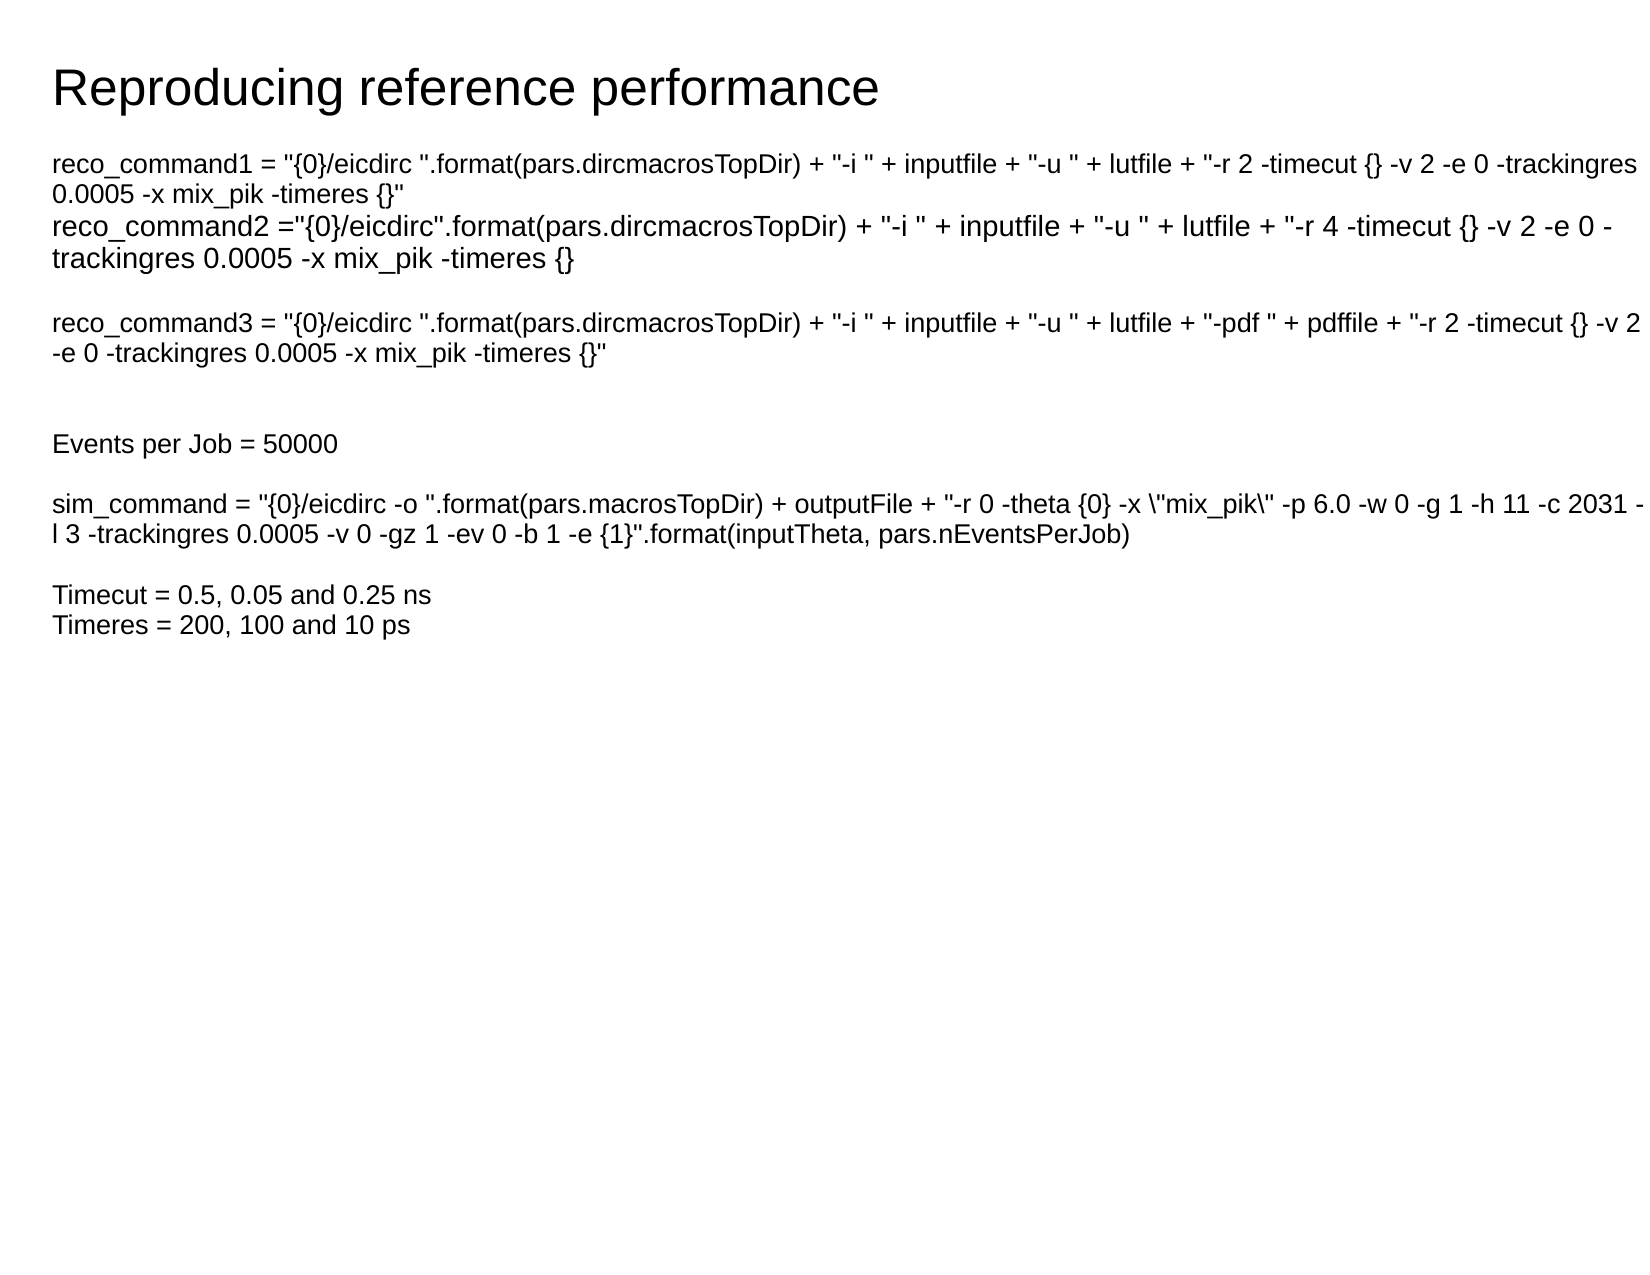

#
Reproducing reference performance
reco_command1 = "{0}/eicdirc ".format(pars.dircmacrosTopDir) + "-i " + inputfile + "-u " + lutfile + "-r 2 -timecut {} -v 2 -e 0 -trackingres 0.0005 -x mix_pik -timeres {}"
reco_command2 ="{0}/eicdirc".format(pars.dircmacrosTopDir) + "-i " + inputfile + "-u " + lutfile + "-r 4 -timecut {} -v 2 -e 0 -trackingres 0.0005 -x mix_pik -timeres {}
reco_command3 = "{0}/eicdirc ".format(pars.dircmacrosTopDir) + "-i " + inputfile + "-u " + lutfile + "-pdf " + pdffile + "-r 2 -timecut {} -v 2 -e 0 -trackingres 0.0005 -x mix_pik -timeres {}"
Events per Job = 50000
sim_command = "{0}/eicdirc -o ".format(pars.macrosTopDir) + outputFile + "-r 0 -theta {0} -x \"mix_pik\" -p 6.0 -w 0 -g 1 -h 11 -c 2031 -l 3 -trackingres 0.0005 -v 0 -gz 1 -ev 0 -b 1 -e {1}".format(inputTheta, pars.nEventsPerJob)
Timecut = 0.5, 0.05 and 0.25 ns
Timeres = 200, 100 and 10 ps